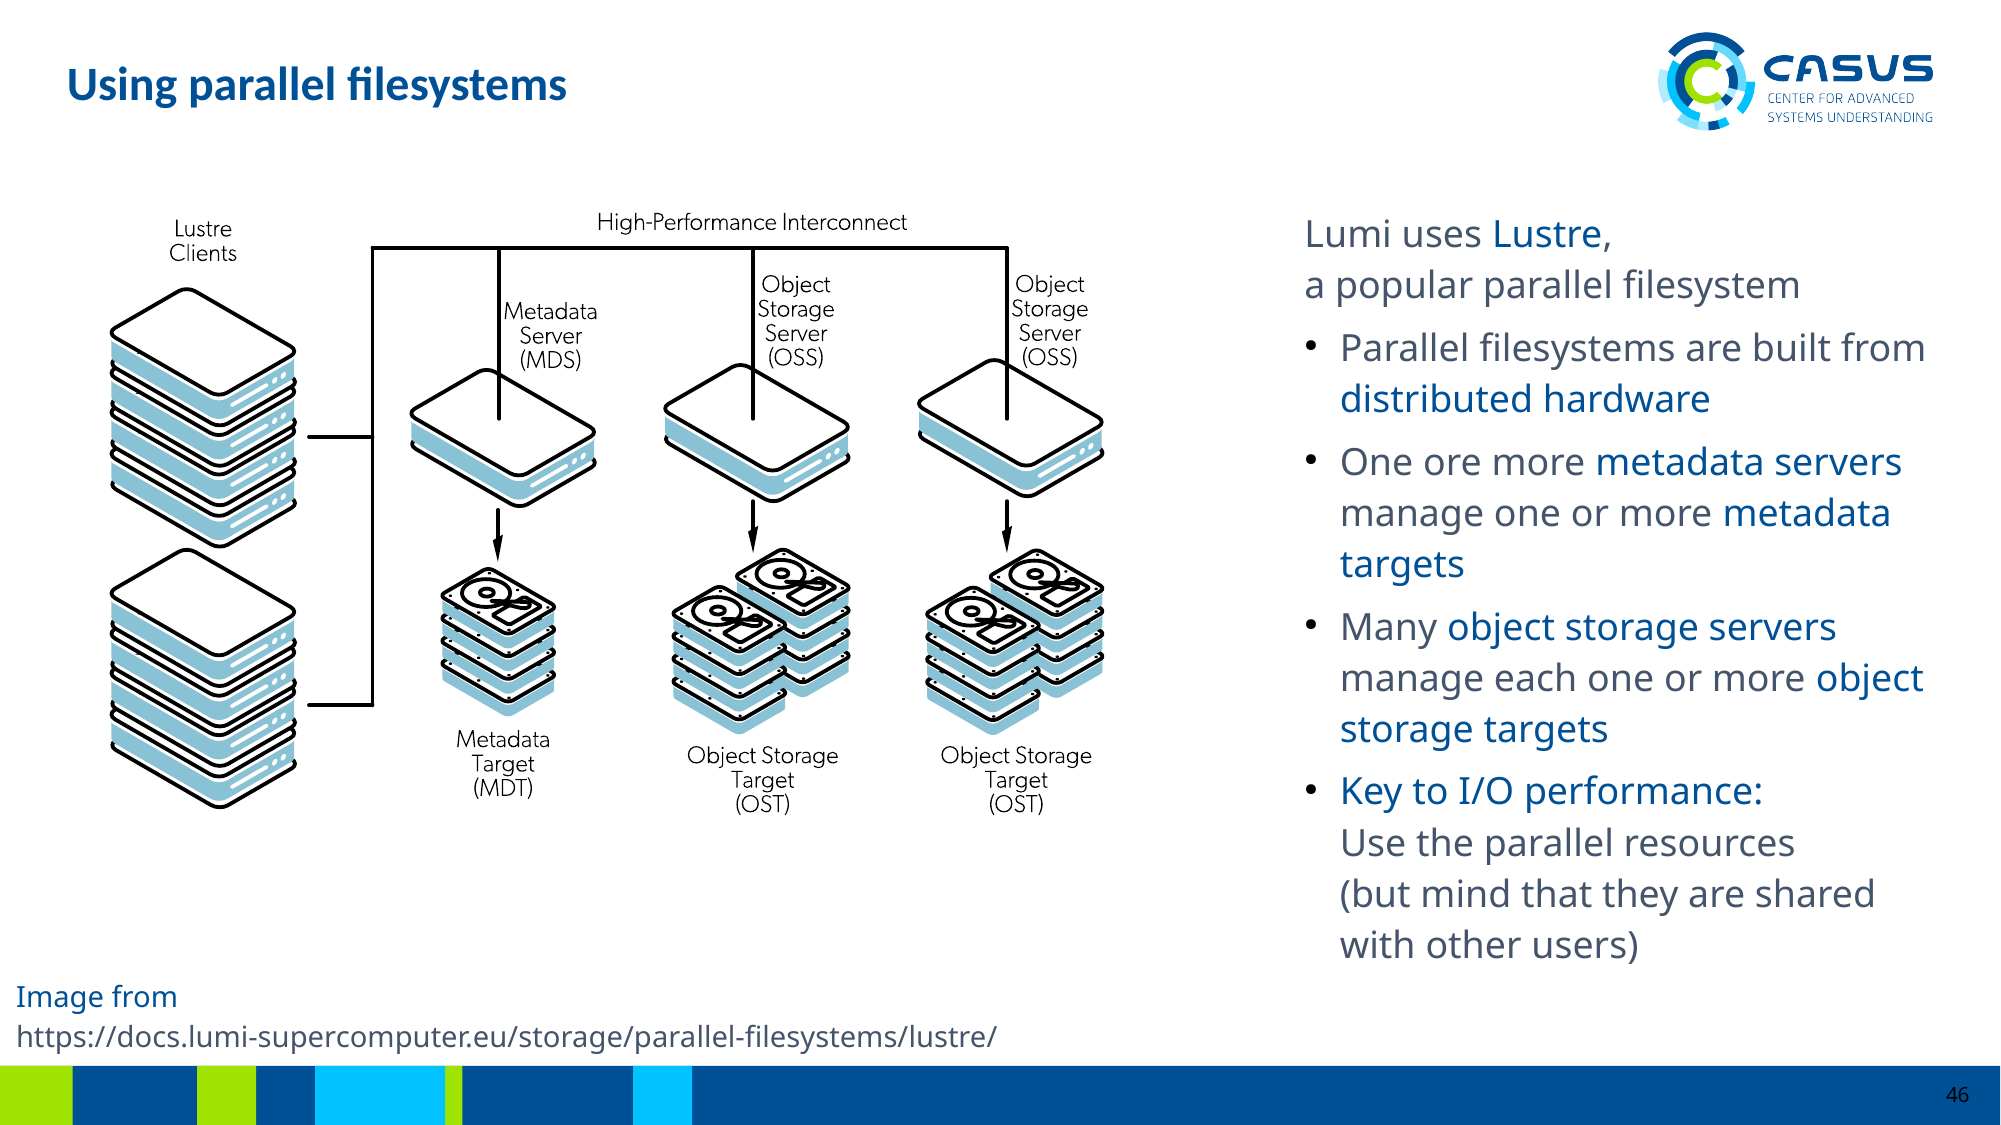

# Using parallel filesystems
Lumi uses Lustre,
a popular parallel filesystem
Parallel filesystems are built from distributed hardware
One ore more metadata servers manage one or more metadata targets
Many object storage servers manage each one or more object storage targets
Key to I/O performance:
Use the parallel resources
(but mind that they are shared with other users)
Image from
https://docs.lumi-supercomputer.eu/storage/parallel-filesystems/lustre/
46